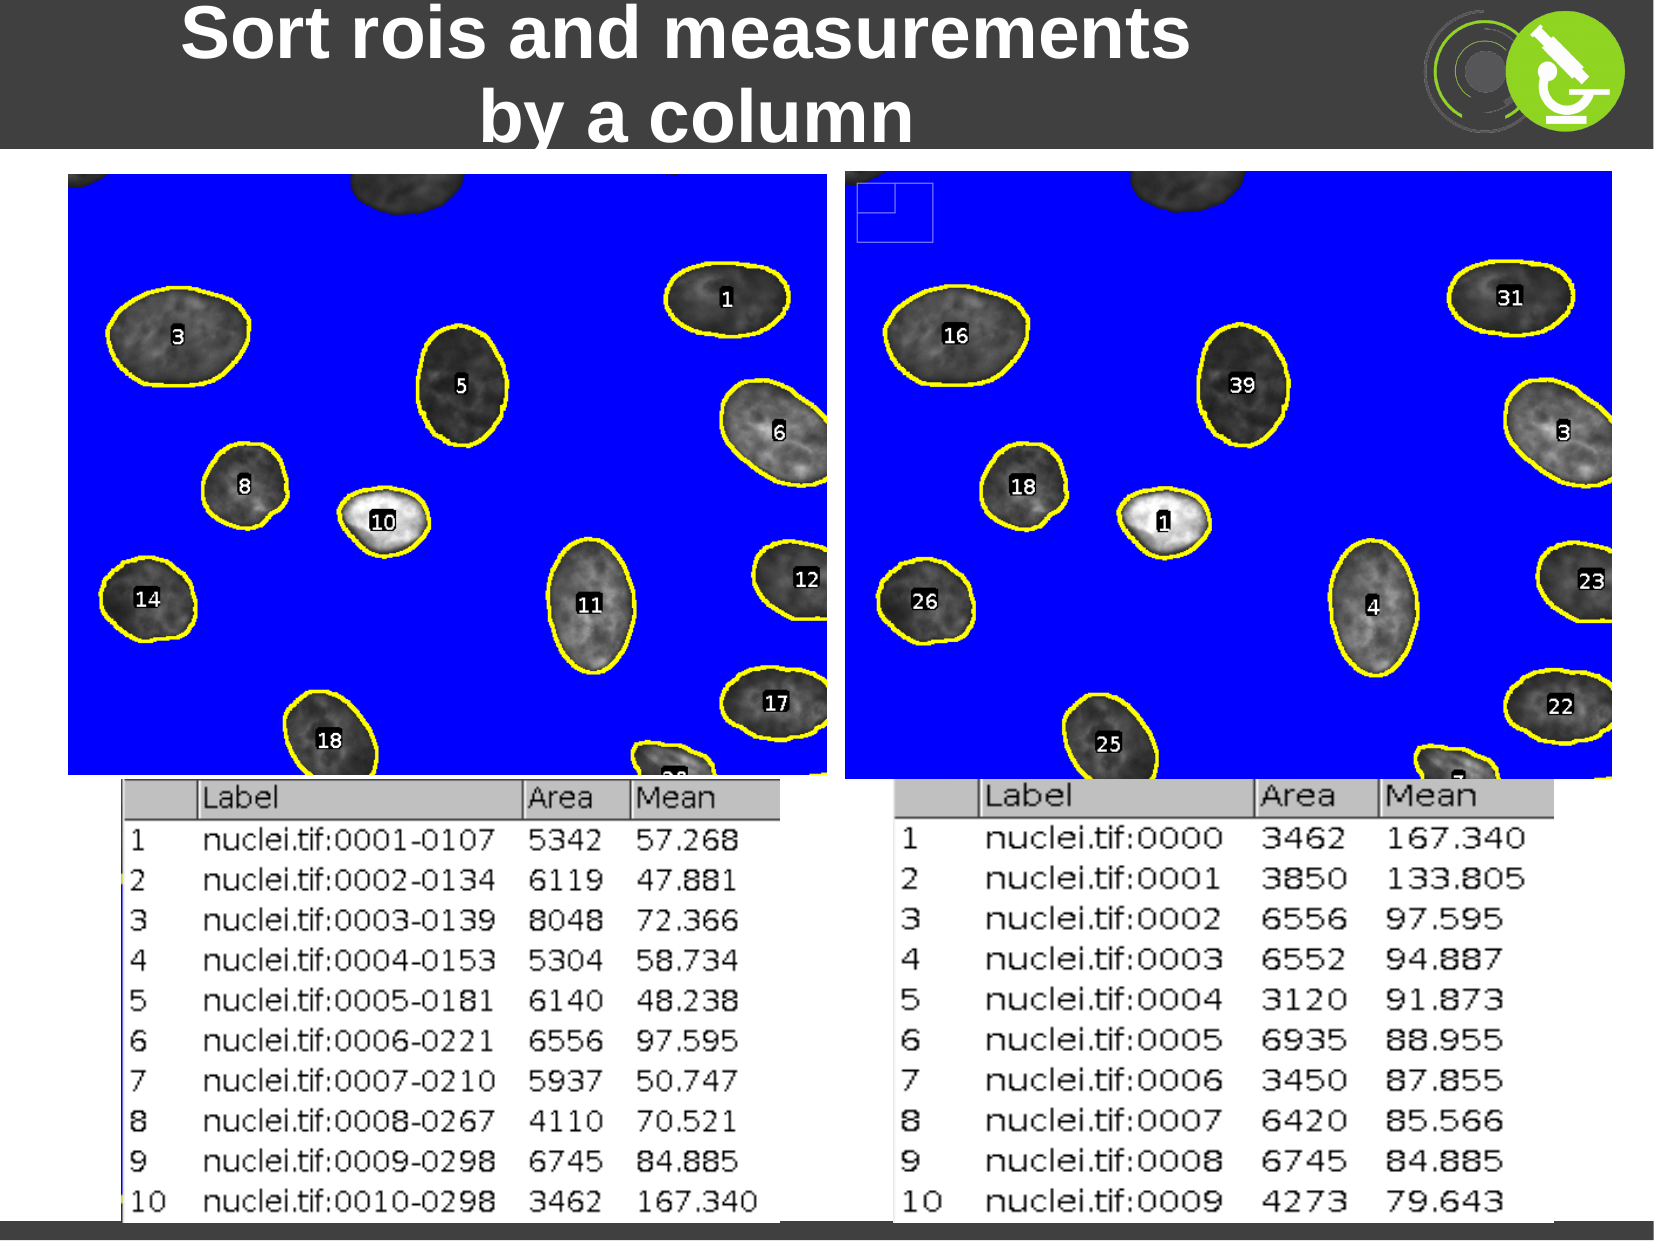

# Sort rois and measurements by a column